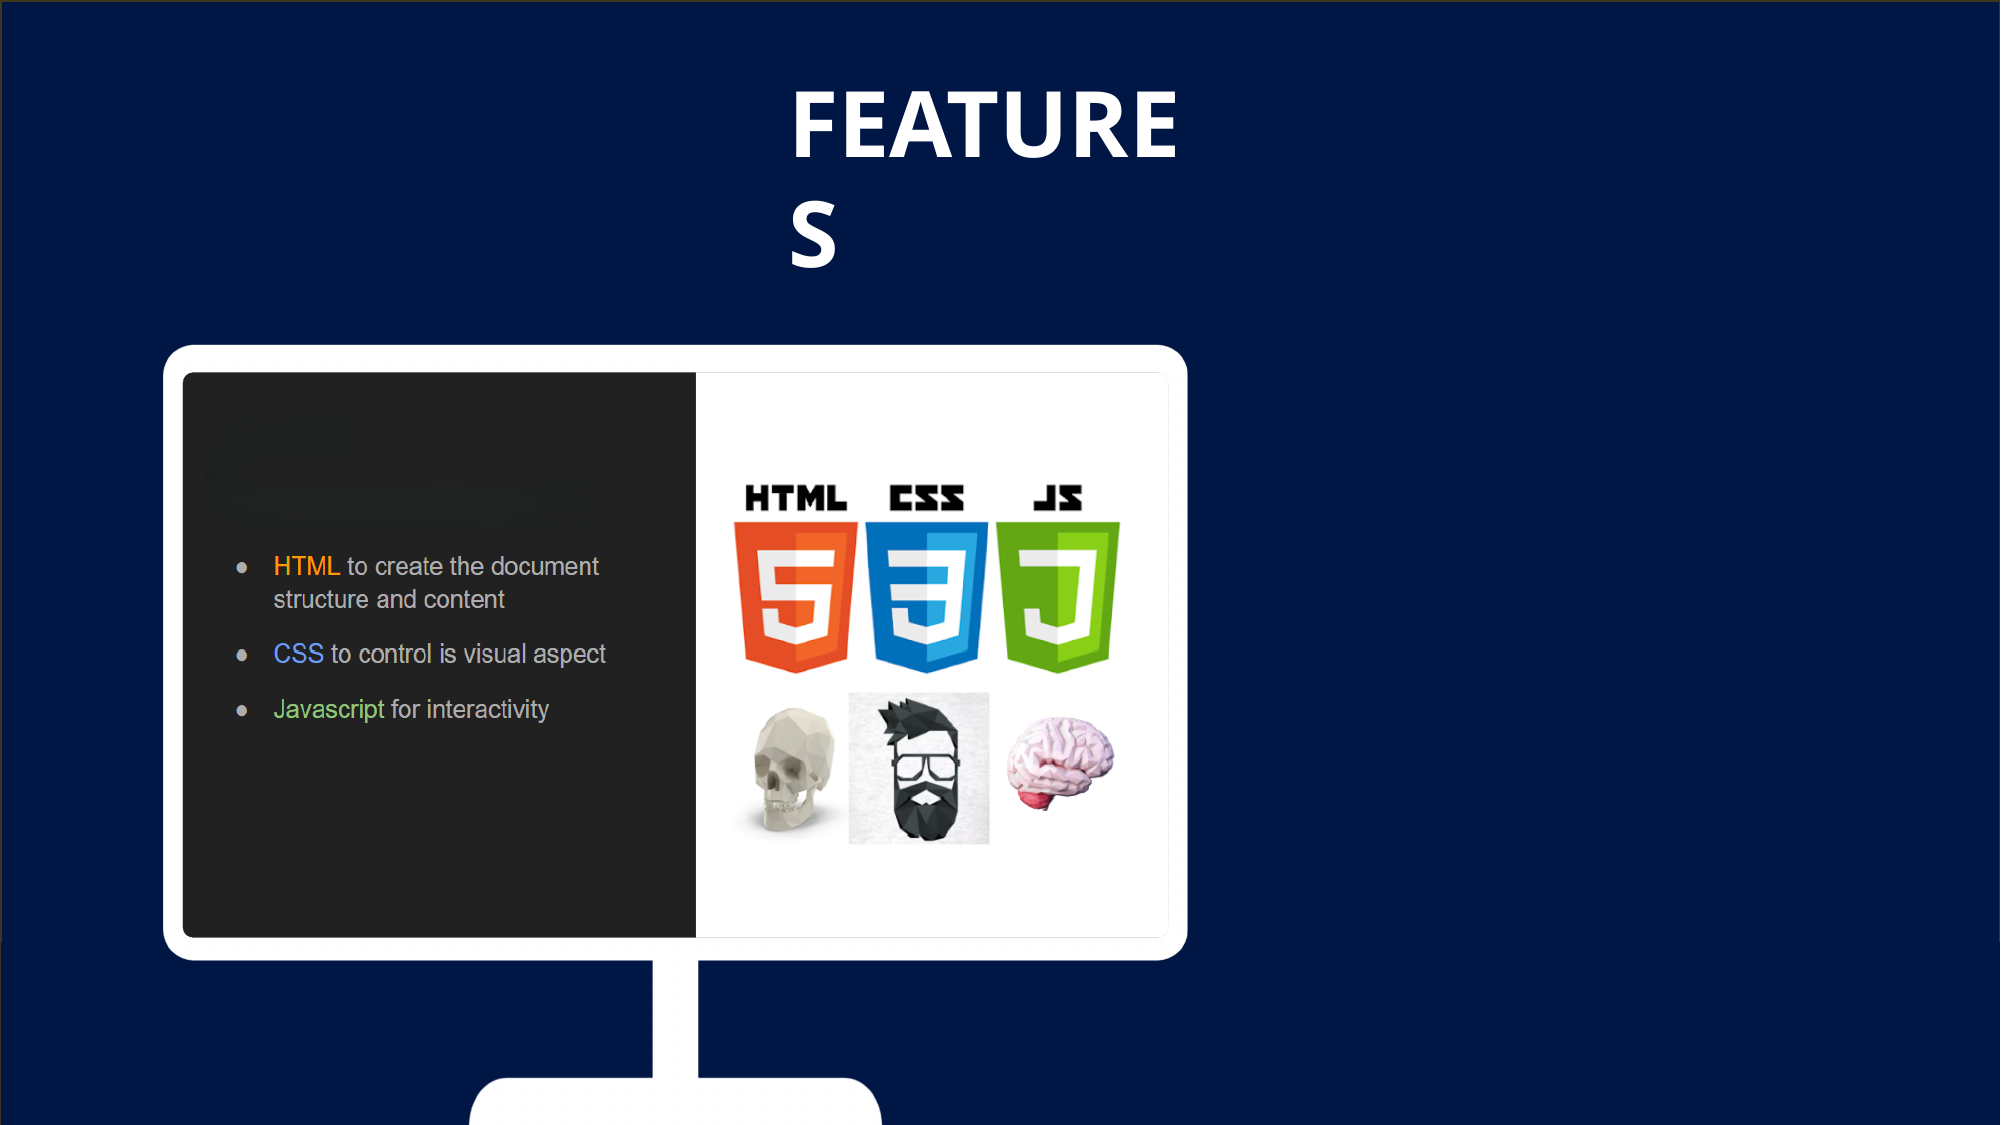

WHICH TECHNOLOGY WE ARE USED
TextBox 1
FEATURES
Home Page Features
Overview: The homepage as the entry point to the website, providing visitors with an introduction to the Computer Science Department